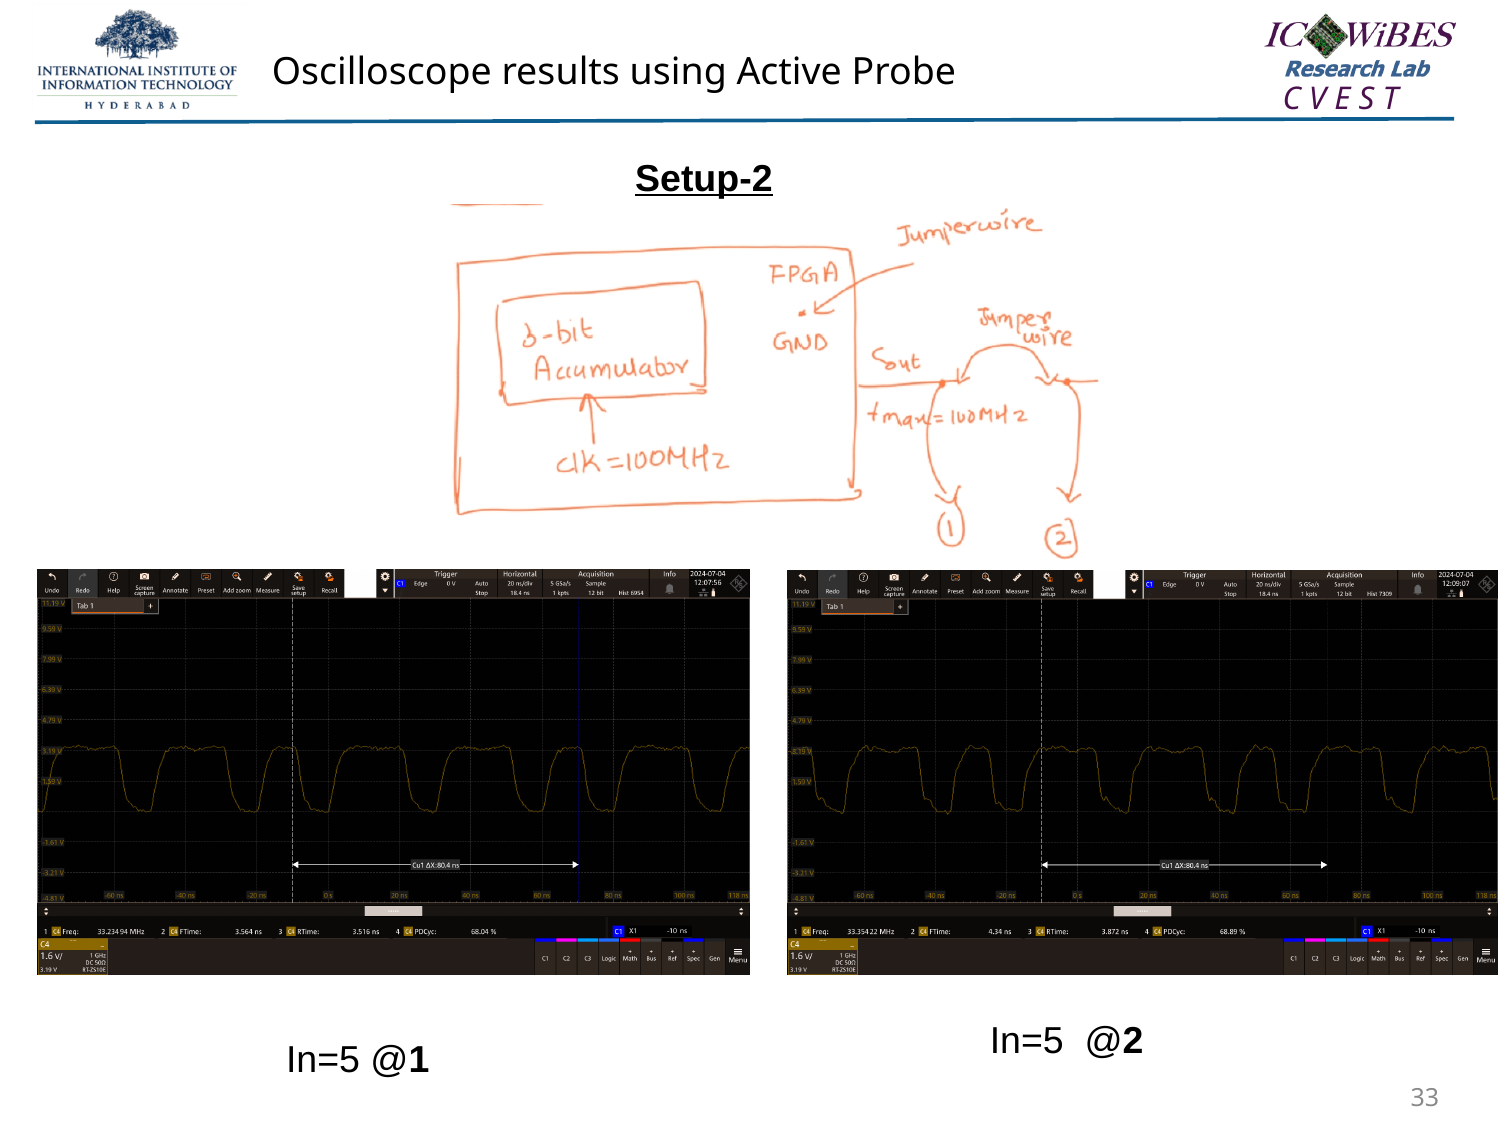

# Oscilloscope results using Active Probe
Setup-2
In=5 @2
In=5 @1